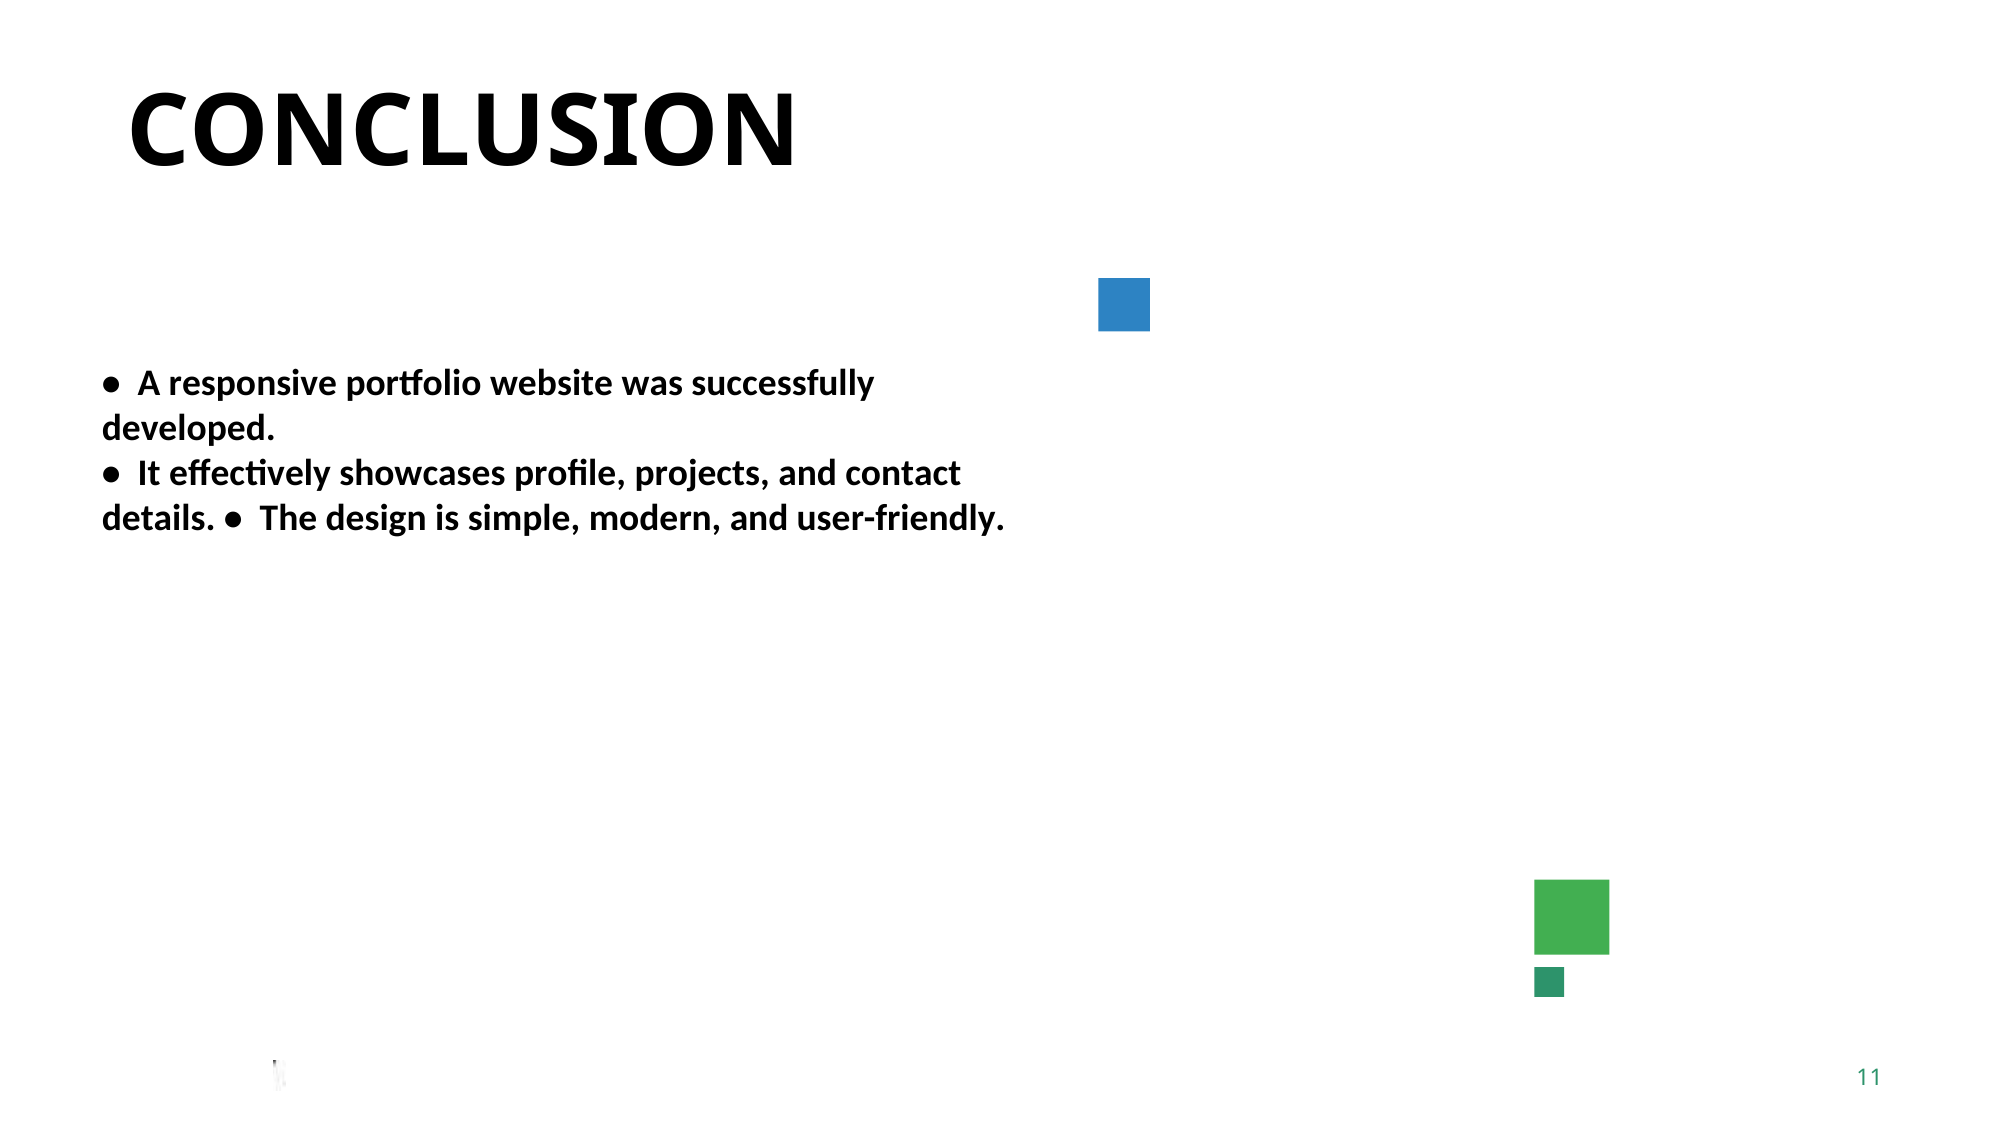

# CONCLUSION
• A responsive portfolio website was successfully developed.
• It effectively showcases profile, projects, and contact details. • The design is simple, modern, and user-friendly.